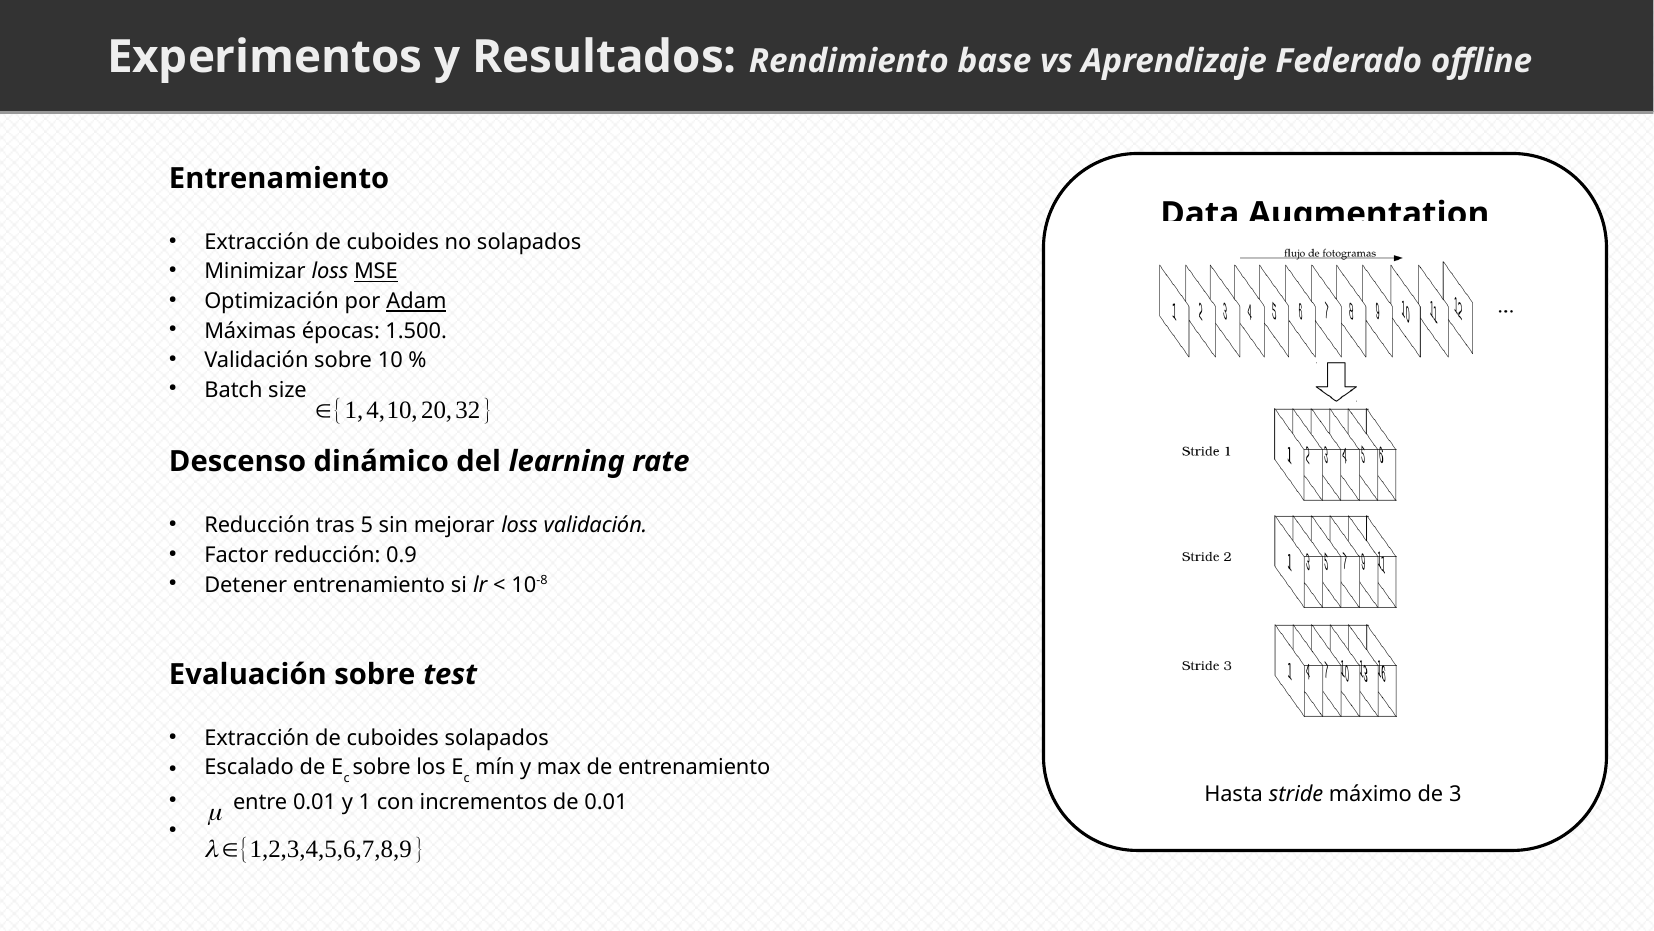

Experimentos y Resultados: Rendimiento base vs Aprendizaje Federado offline
Entrenamiento
Extracción de cuboides no solapados
Minimizar loss MSE
Optimización por Adam
Máximas épocas: 1.500.
Validación sobre 10 %
Batch size
Data Augmentation
Descenso dinámico del learning rate
Reducción tras 5 sin mejorar loss validación.
Factor reducción: 0.9
Detener entrenamiento si lr < 10-8
Evaluación sobre test
Extracción de cuboides solapados
Escalado de Ec sobre los Ec mín y max de entrenamiento
 entre 0.01 y 1 con incrementos de 0.01
Hasta stride máximo de 3